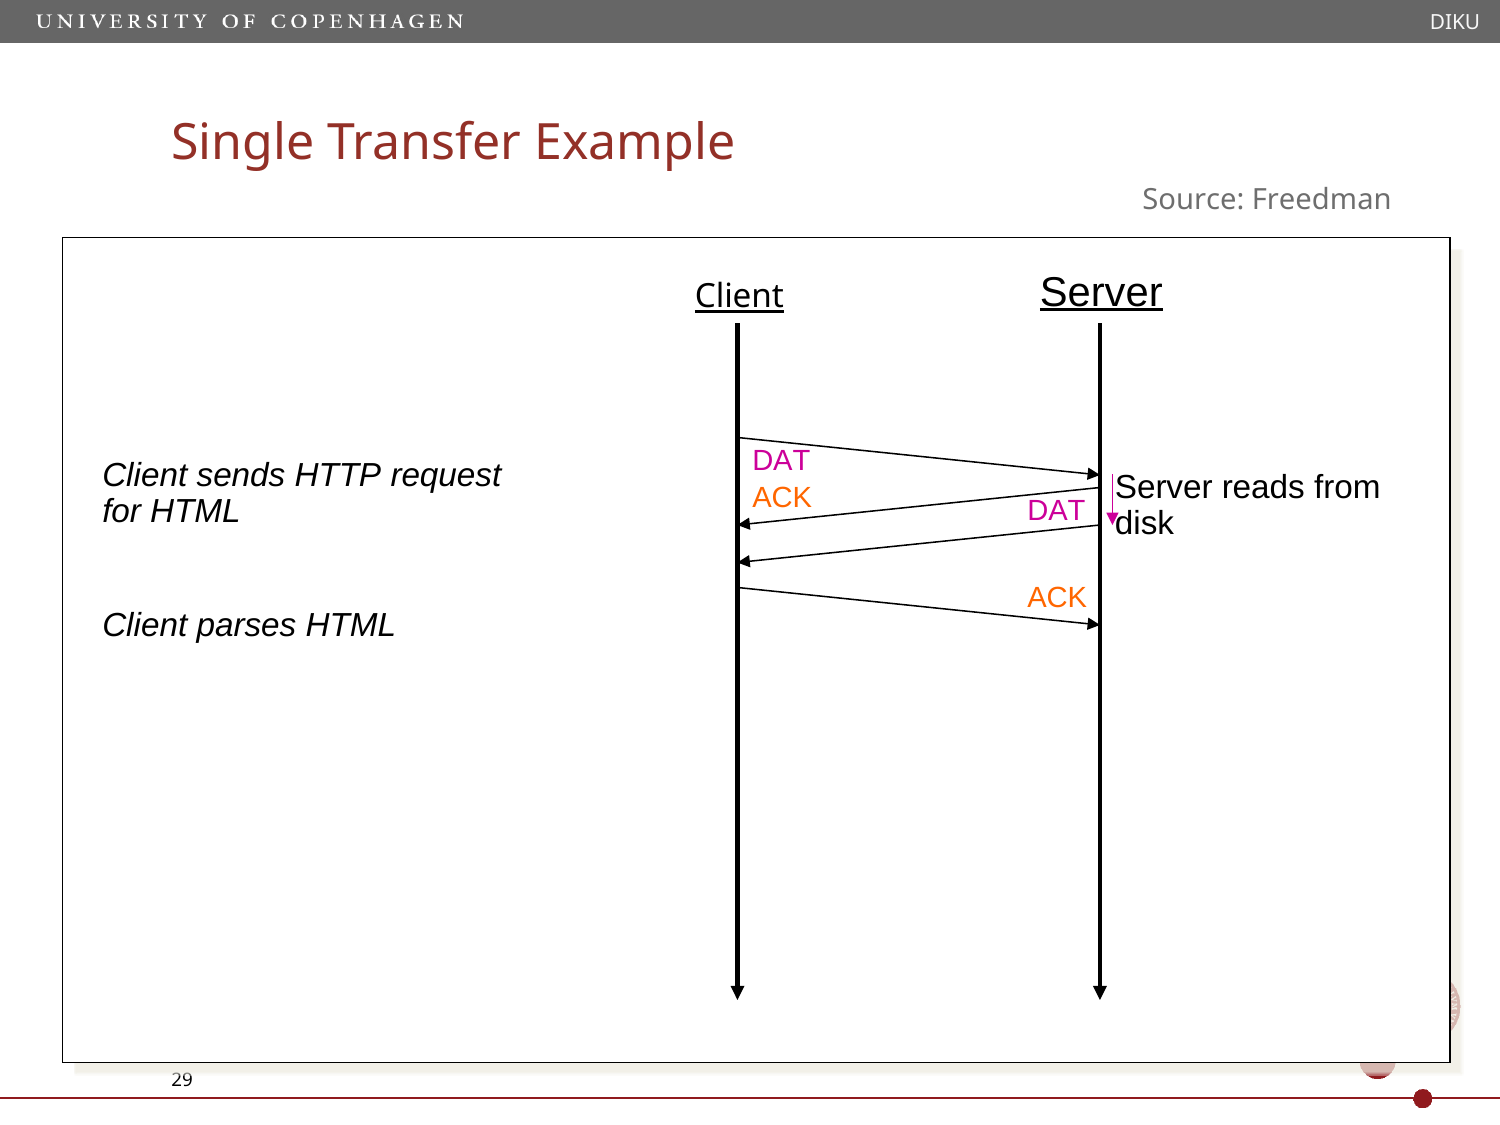

DIKU
# Single Transfer Example
Source: Freedman
Client
Server
Client
DAT
Client sends HTTP request for HTML
Server reads from disk
ACK
DAT
ACK
Client parses HTML